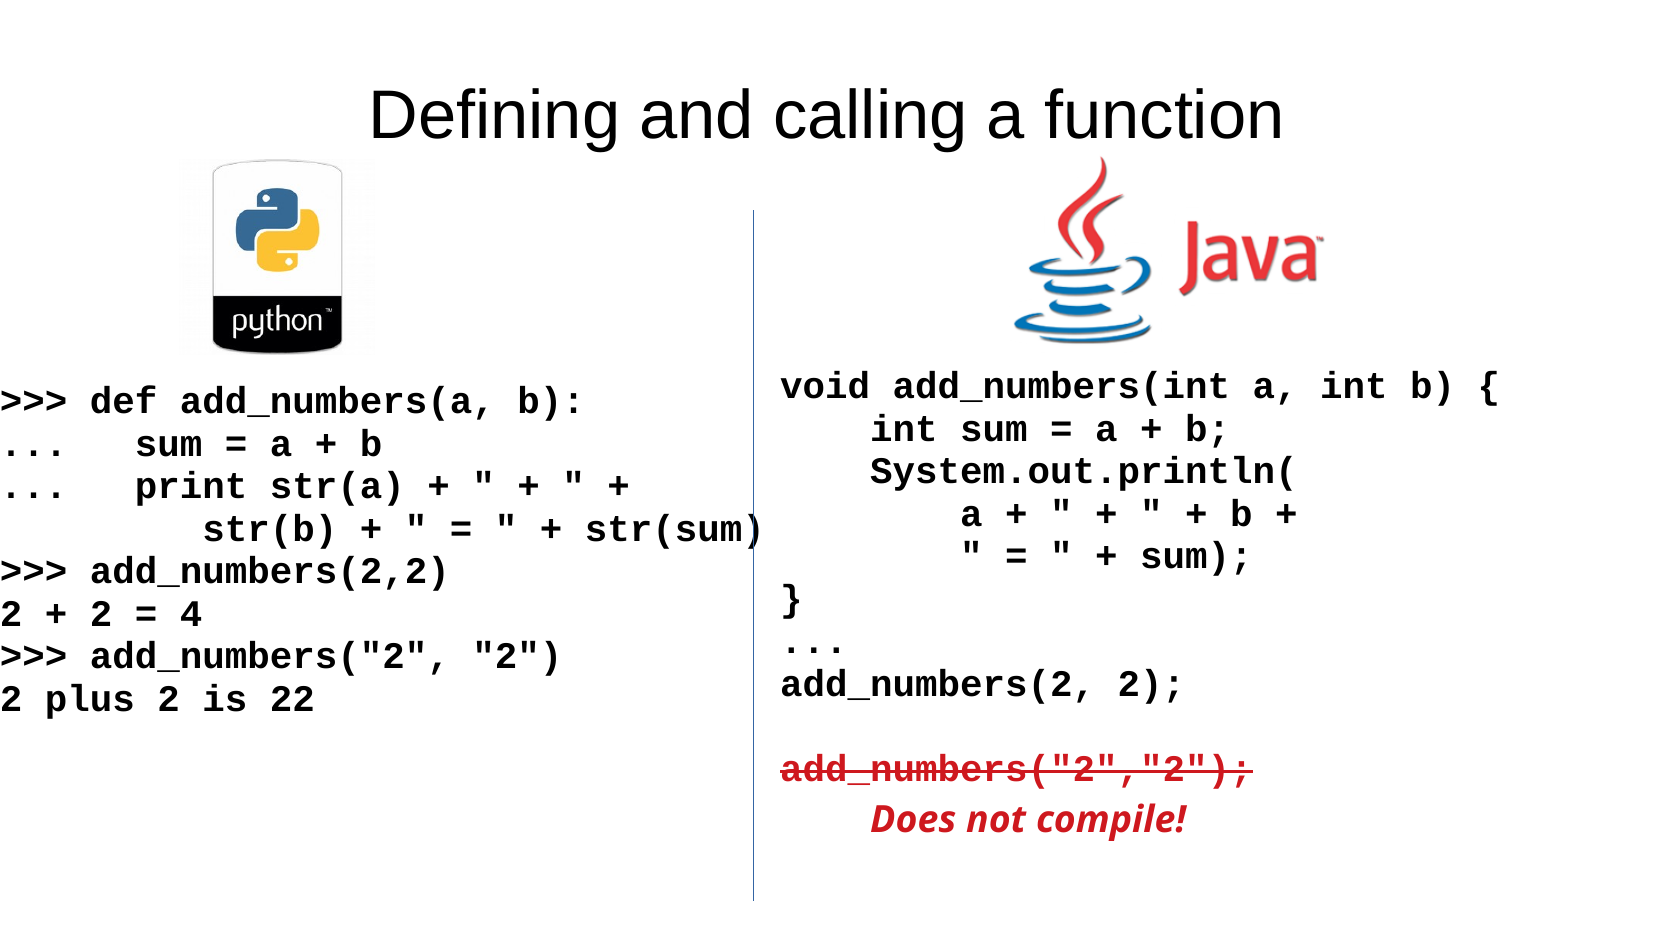

# Defining and calling a function
void add_numbers(int a, int b) {
 int sum = a + b;
 System.out.println(
 a + " + " + b +
 " = " + sum);
}
...
add_numbers(2, 2);
add_numbers("2","2");
 Does not compile!
>>> def add_numbers(a, b):
... sum = a + b
... print str(a) + " + " +
 str(b) + " = " + str(sum)
>>> add_numbers(2,2)
2 + 2 = 4
>>> add_numbers("2", "2")
2 plus 2 is 22